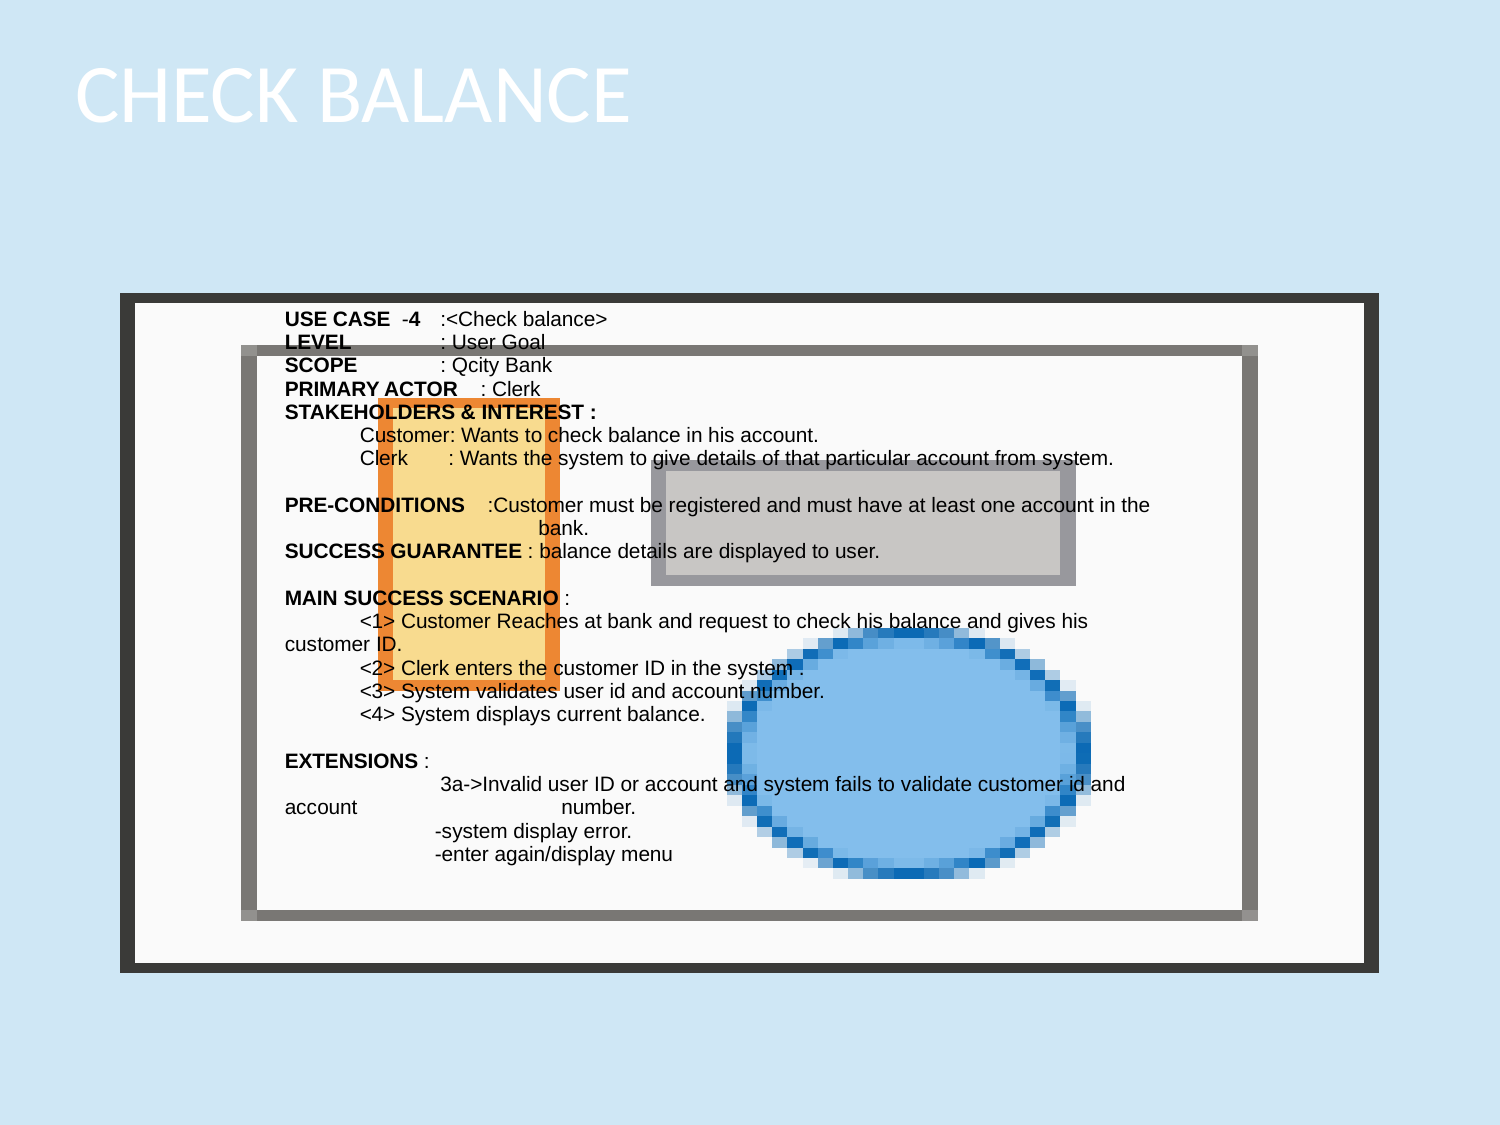

# CHECK BALANCE
USE CASE -4	 :<Check balance>
LEVEL 		 : User Goal
SCOPE		 : Qcity Bank
PRIMARY ACTOR : Clerk
STAKEHOLDERS & INTEREST :
	Customer: Wants to check balance in his account.
	Clerk : Wants the system to give details of that particular account from system.
PRE-CONDITIONS :Customer must be registered and must have at least one account in the 			 bank.
SUCCESS GUARANTEE : balance details are displayed to user.
MAIN SUCCESS SCENARIO :
	<1> Customer Reaches at bank and request to check his balance and gives his customer ID.
	<2> Clerk enters the customer ID in the system .
	<3> System validates user id and account number.
	<4> System displays current balance.
EXTENSIONS :
		 3a->Invalid user ID or account and system fails to validate customer id and account 		 number.
		-system display error.
		-enter again/display menu